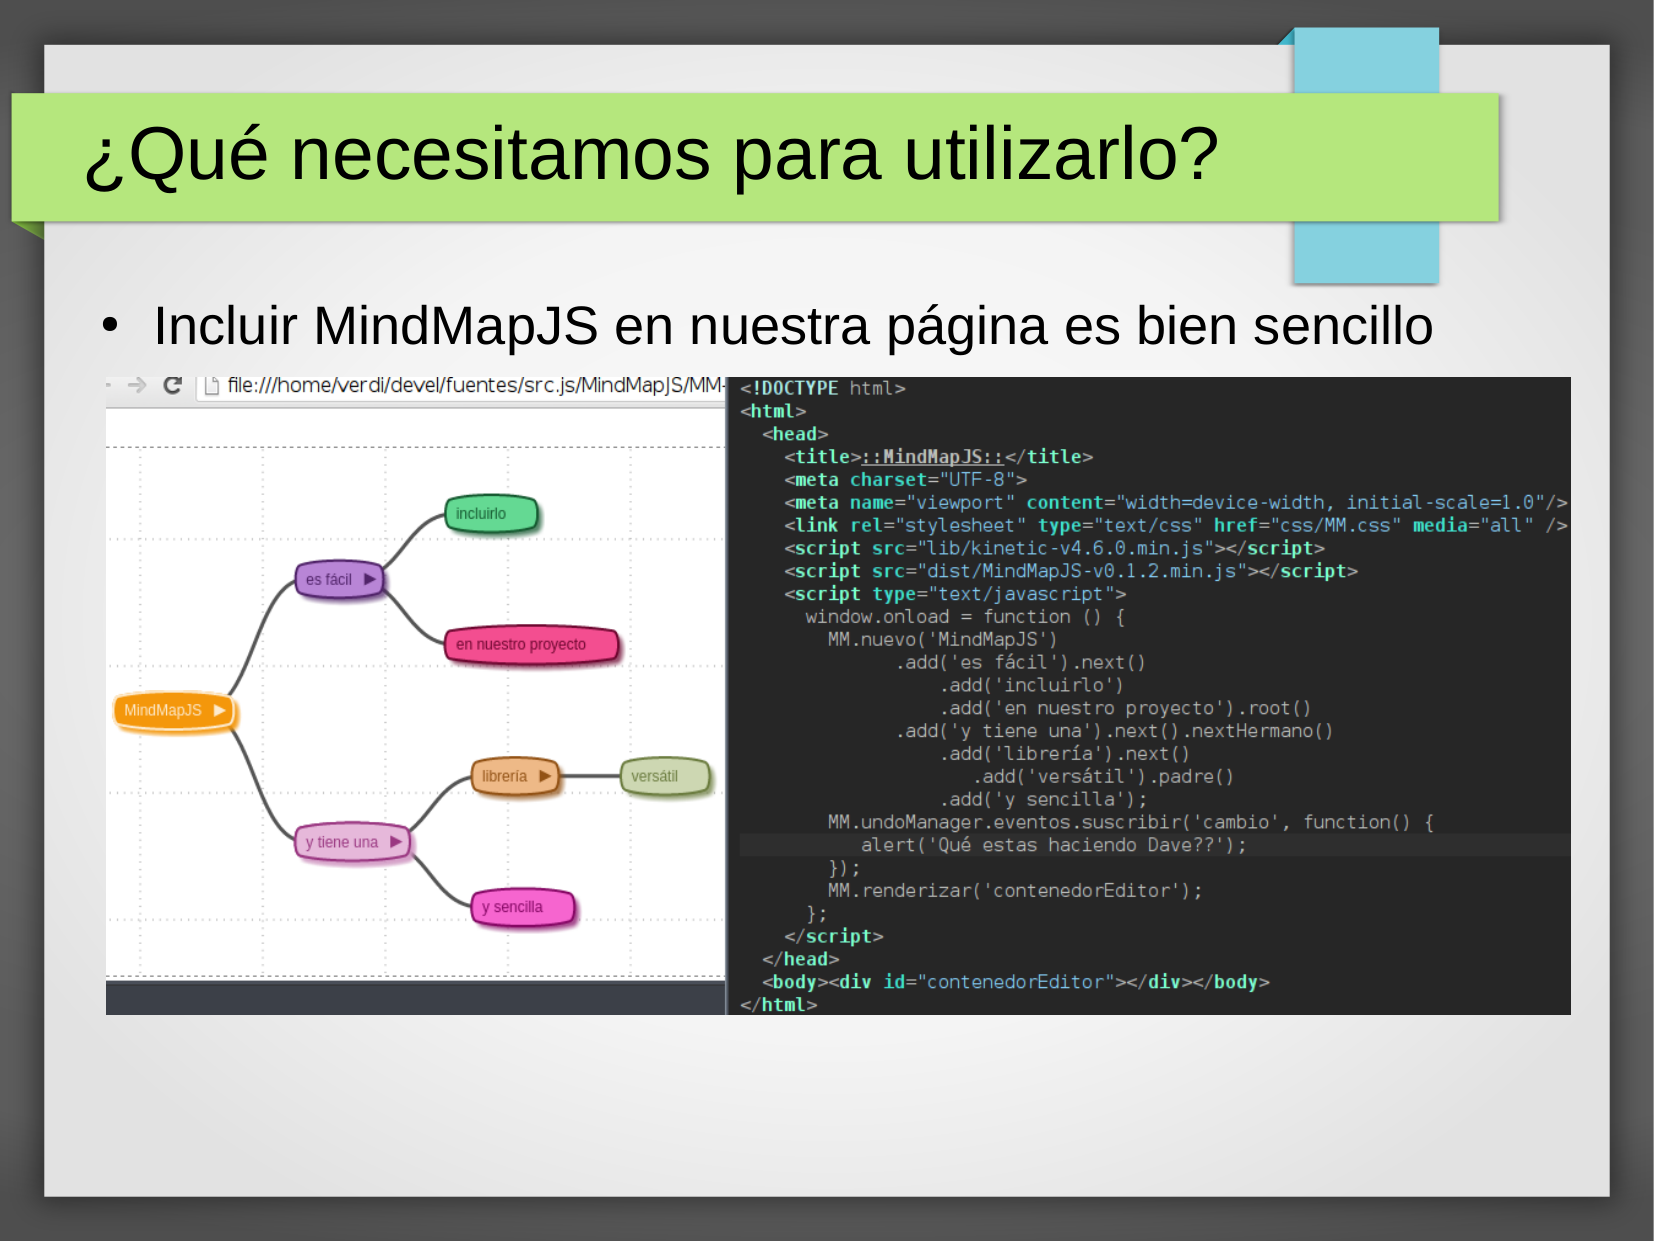

# ¿Qué necesitamos para utilizarlo?
Incluir MindMapJS en nuestra página es bien sencillo